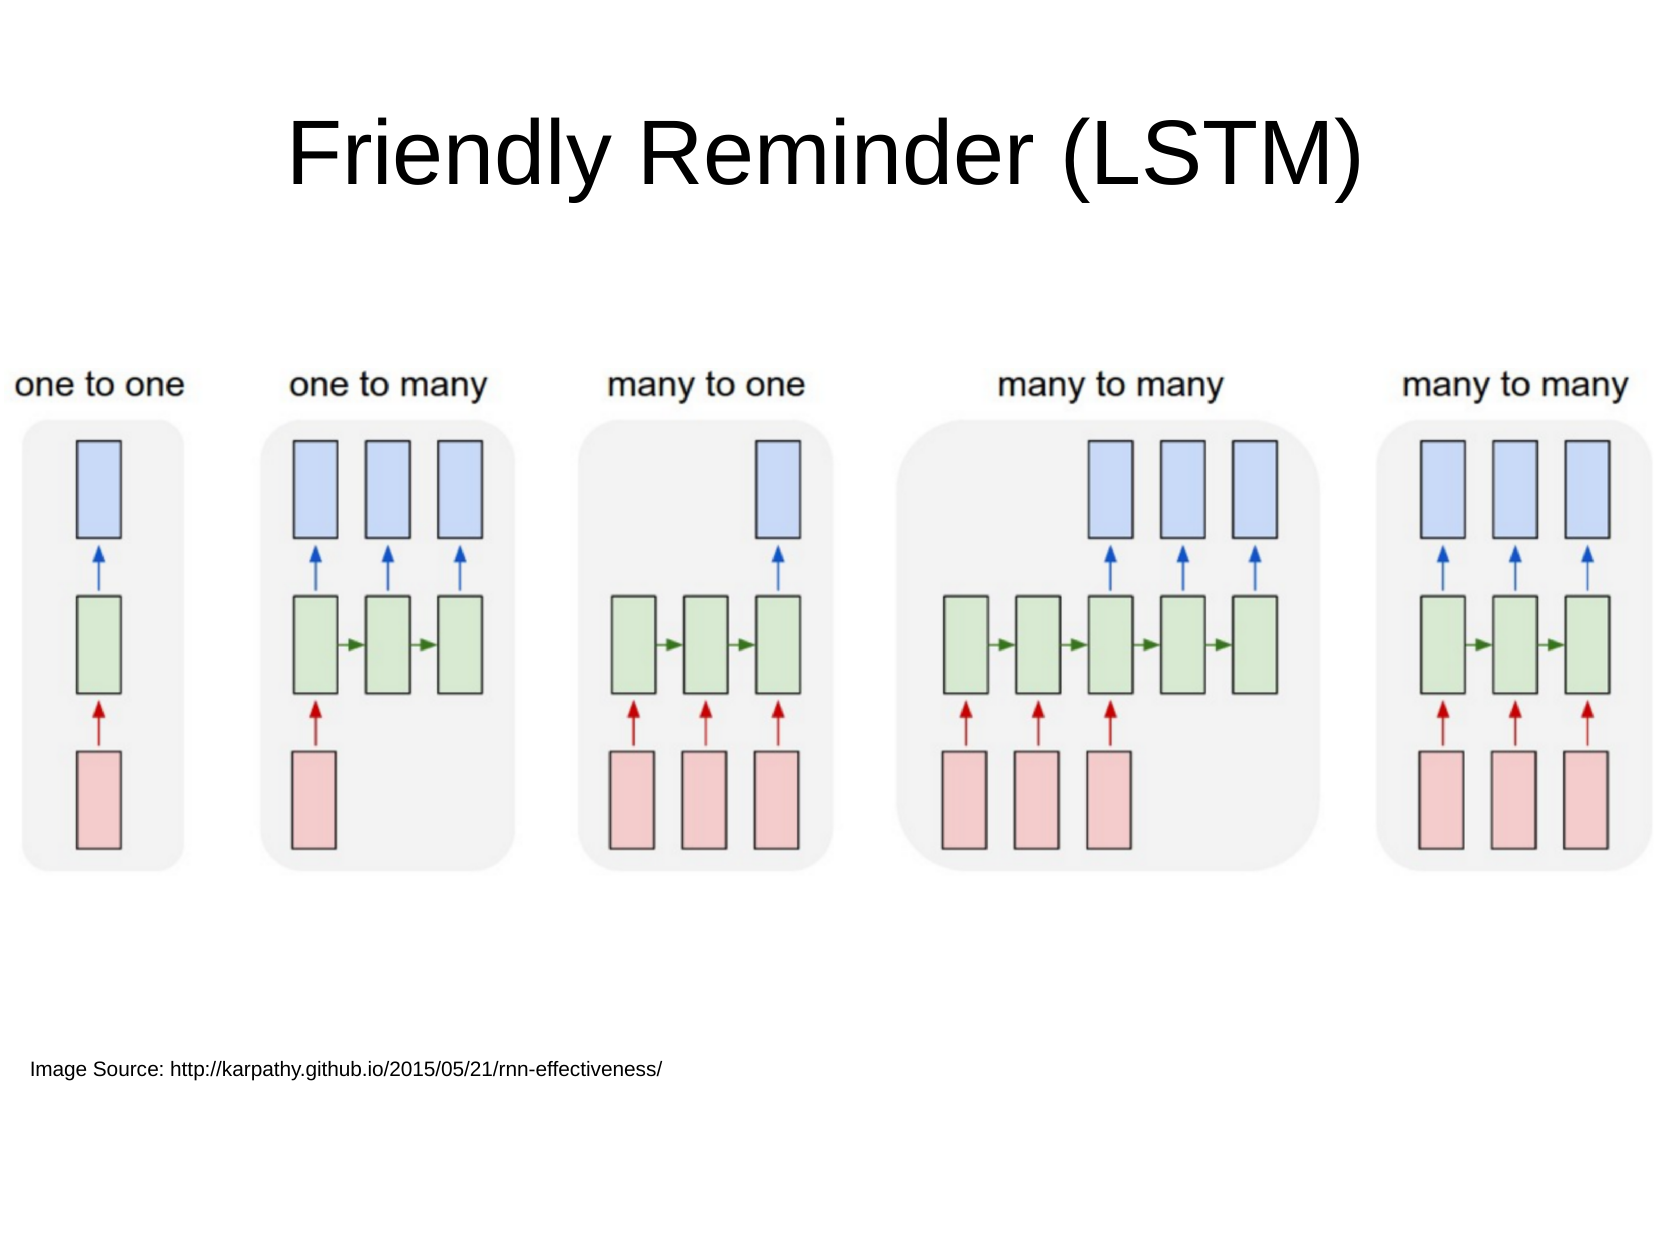

# Friendly Reminder (LSTM)
Image Source: http://karpathy.github.io/2015/05/21/rnn-effectiveness/